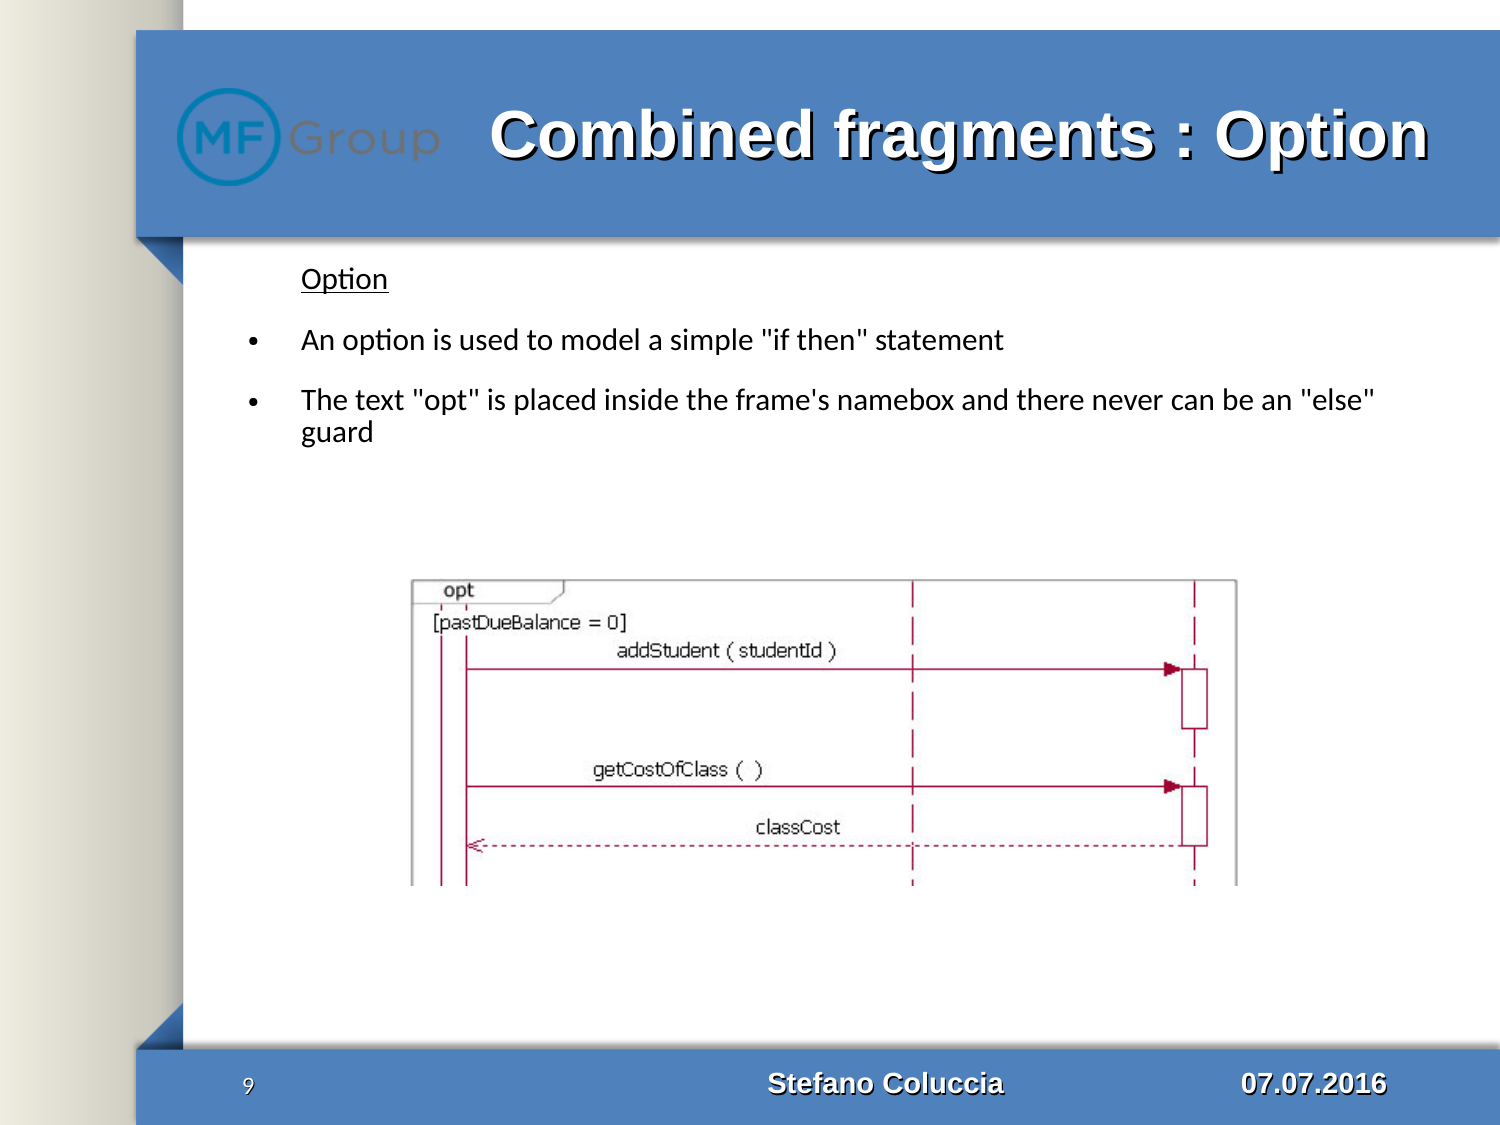

# Combined fragments : Option
Option
An option is used to model a simple "if then" statement
The text "opt" is placed inside the frame's namebox and there never can be an "else" guard
9
Stefano Coluccia
07.07.2016